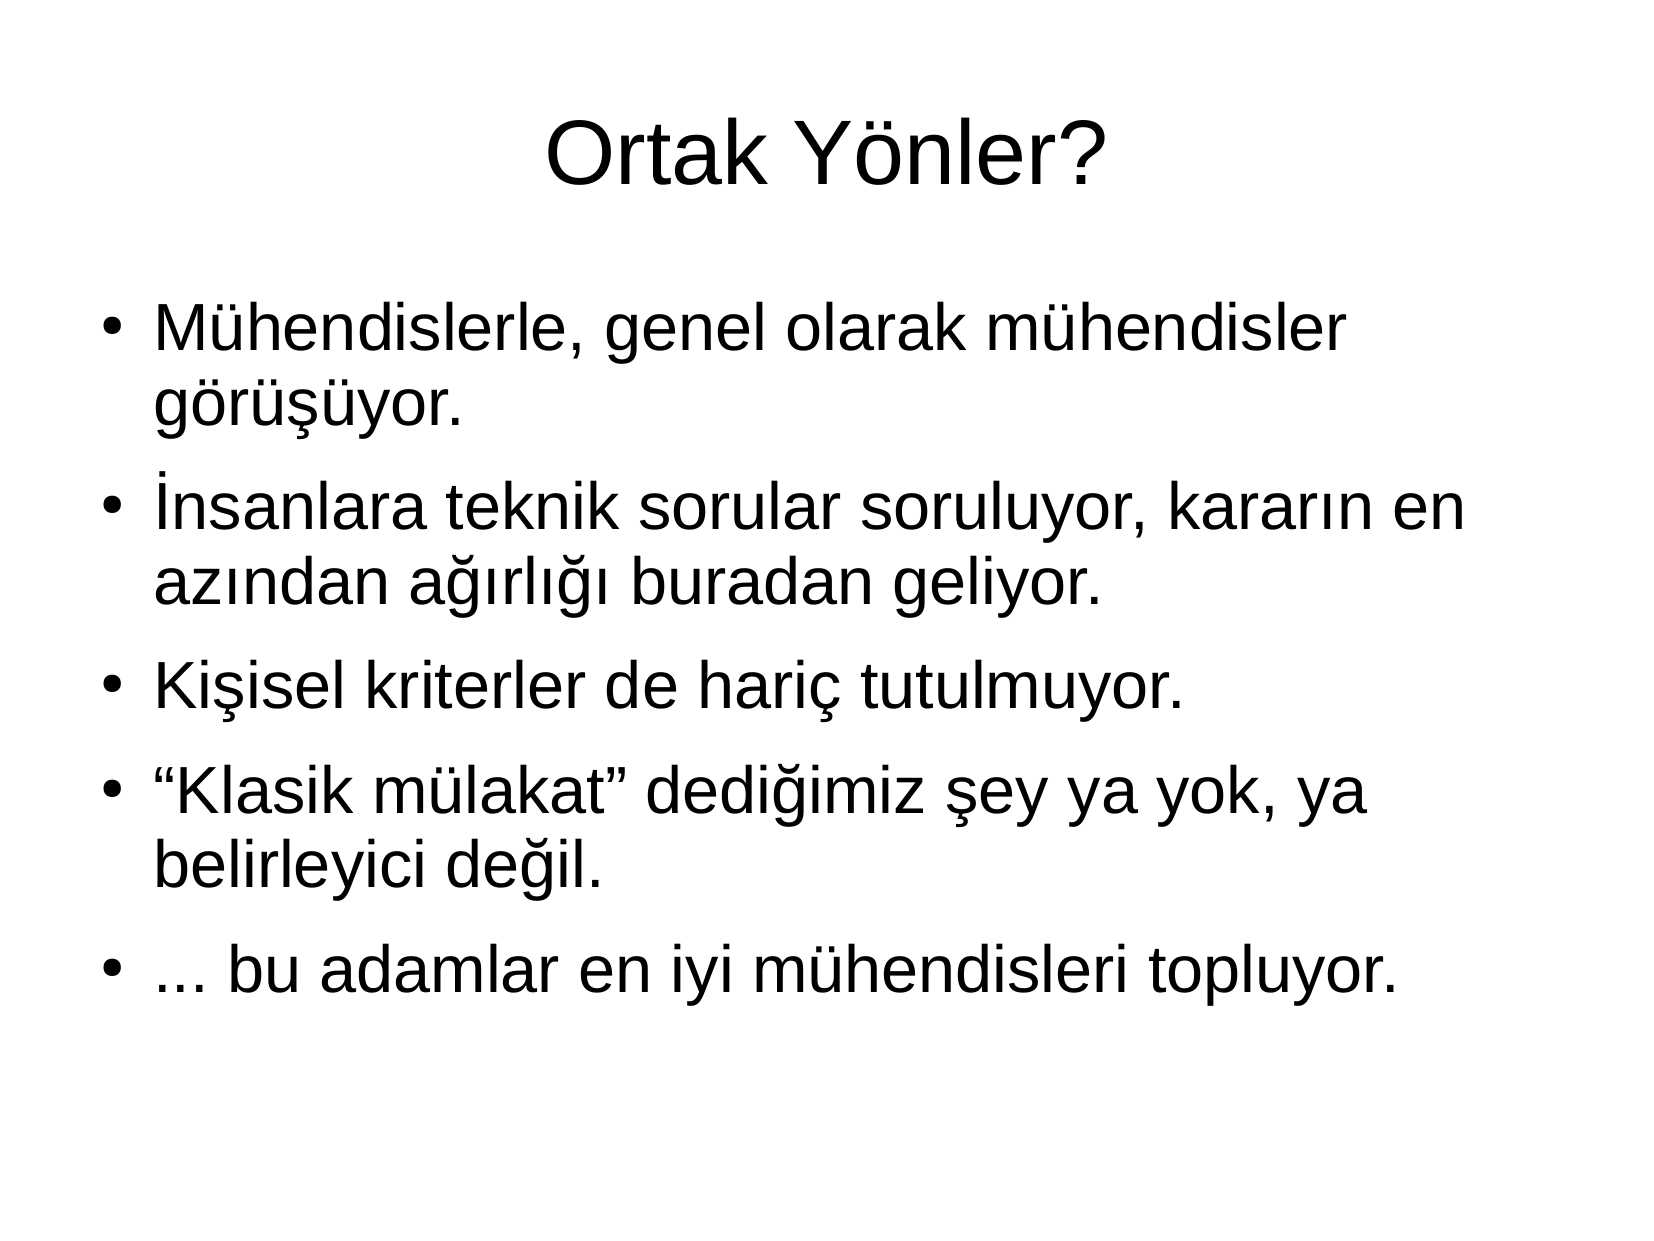

# Ortak Yönler?
Mühendislerle, genel olarak mühendisler görüşüyor.
İnsanlara teknik sorular soruluyor, kararın en azından ağırlığı buradan geliyor.
Kişisel kriterler de hariç tutulmuyor.
“Klasik mülakat” dediğimiz şey ya yok, ya belirleyici değil.
... bu adamlar en iyi mühendisleri topluyor.